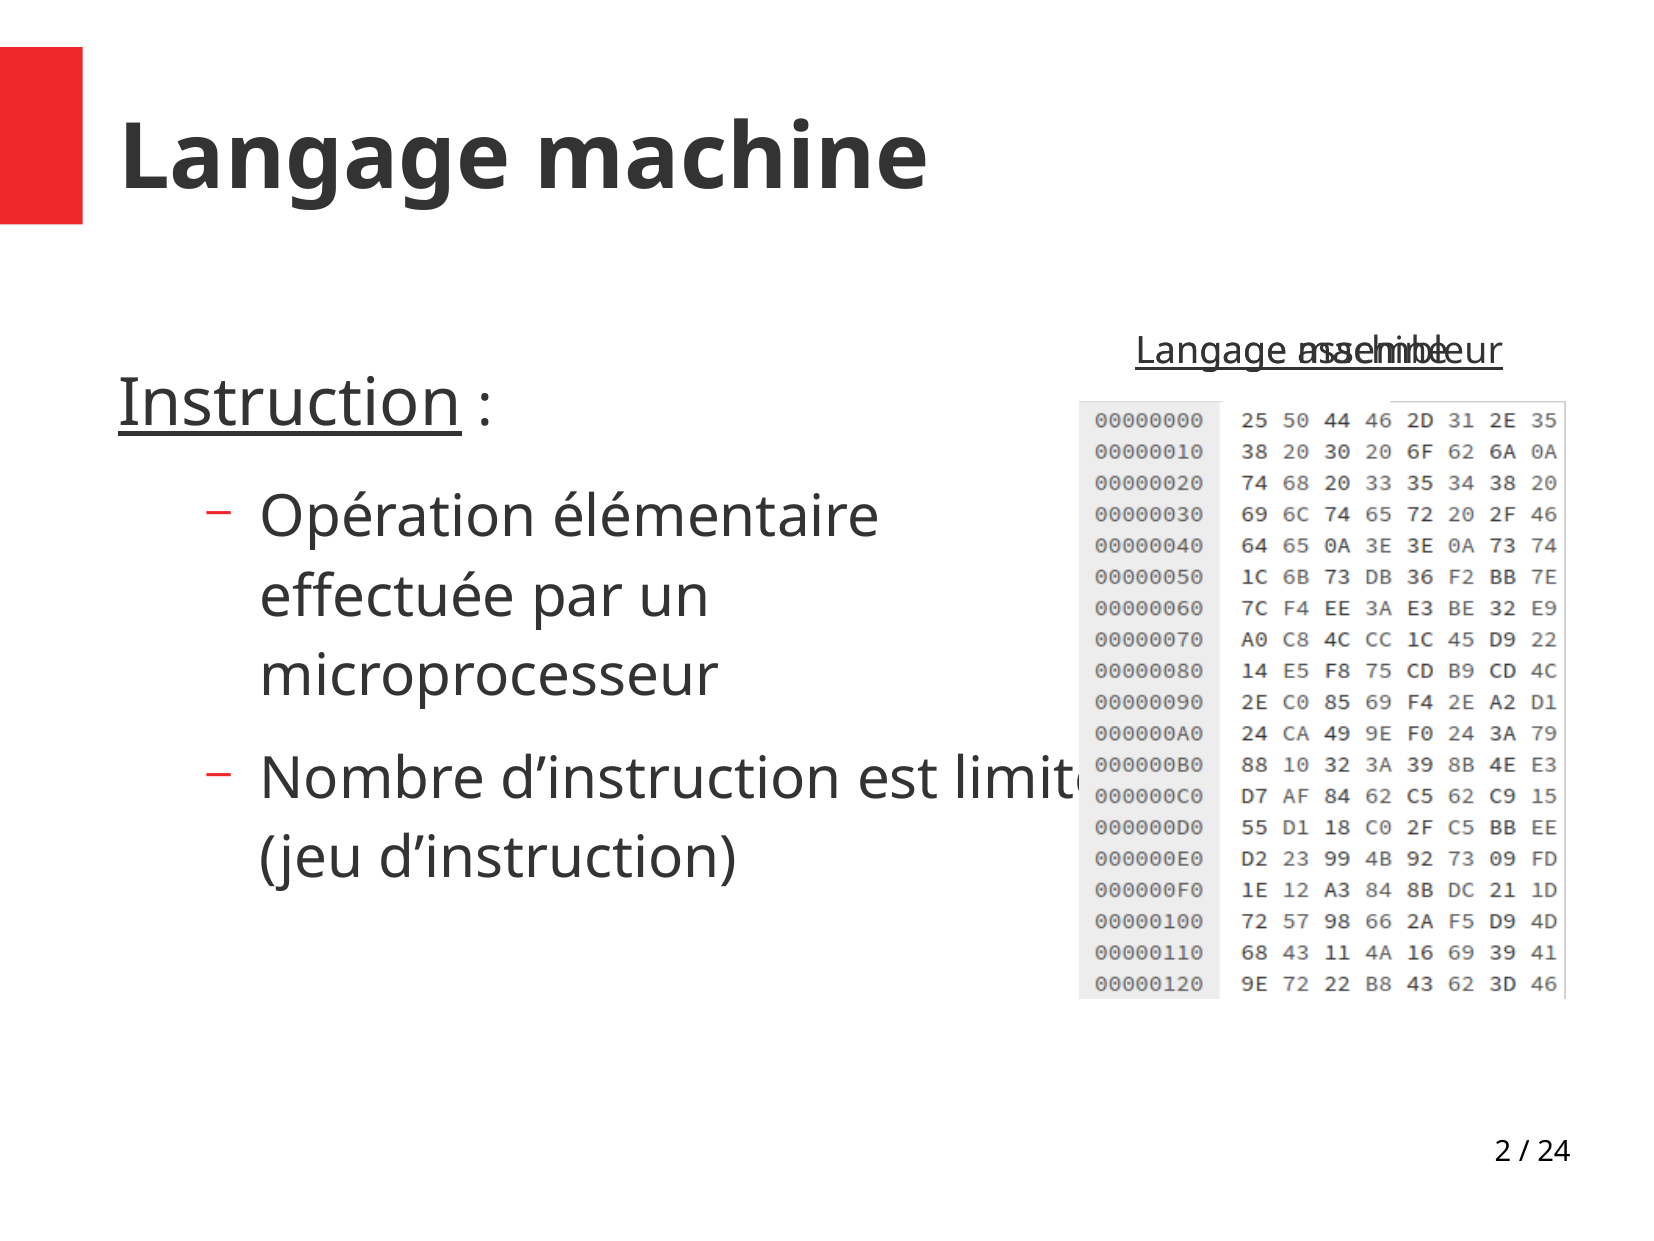

# Langage machine
Langage assembleur
Langage machine
Instruction :
Opération élémentaire effectuée par un microprocesseur
Nombre d’instruction est limité (jeu d’instruction)
2